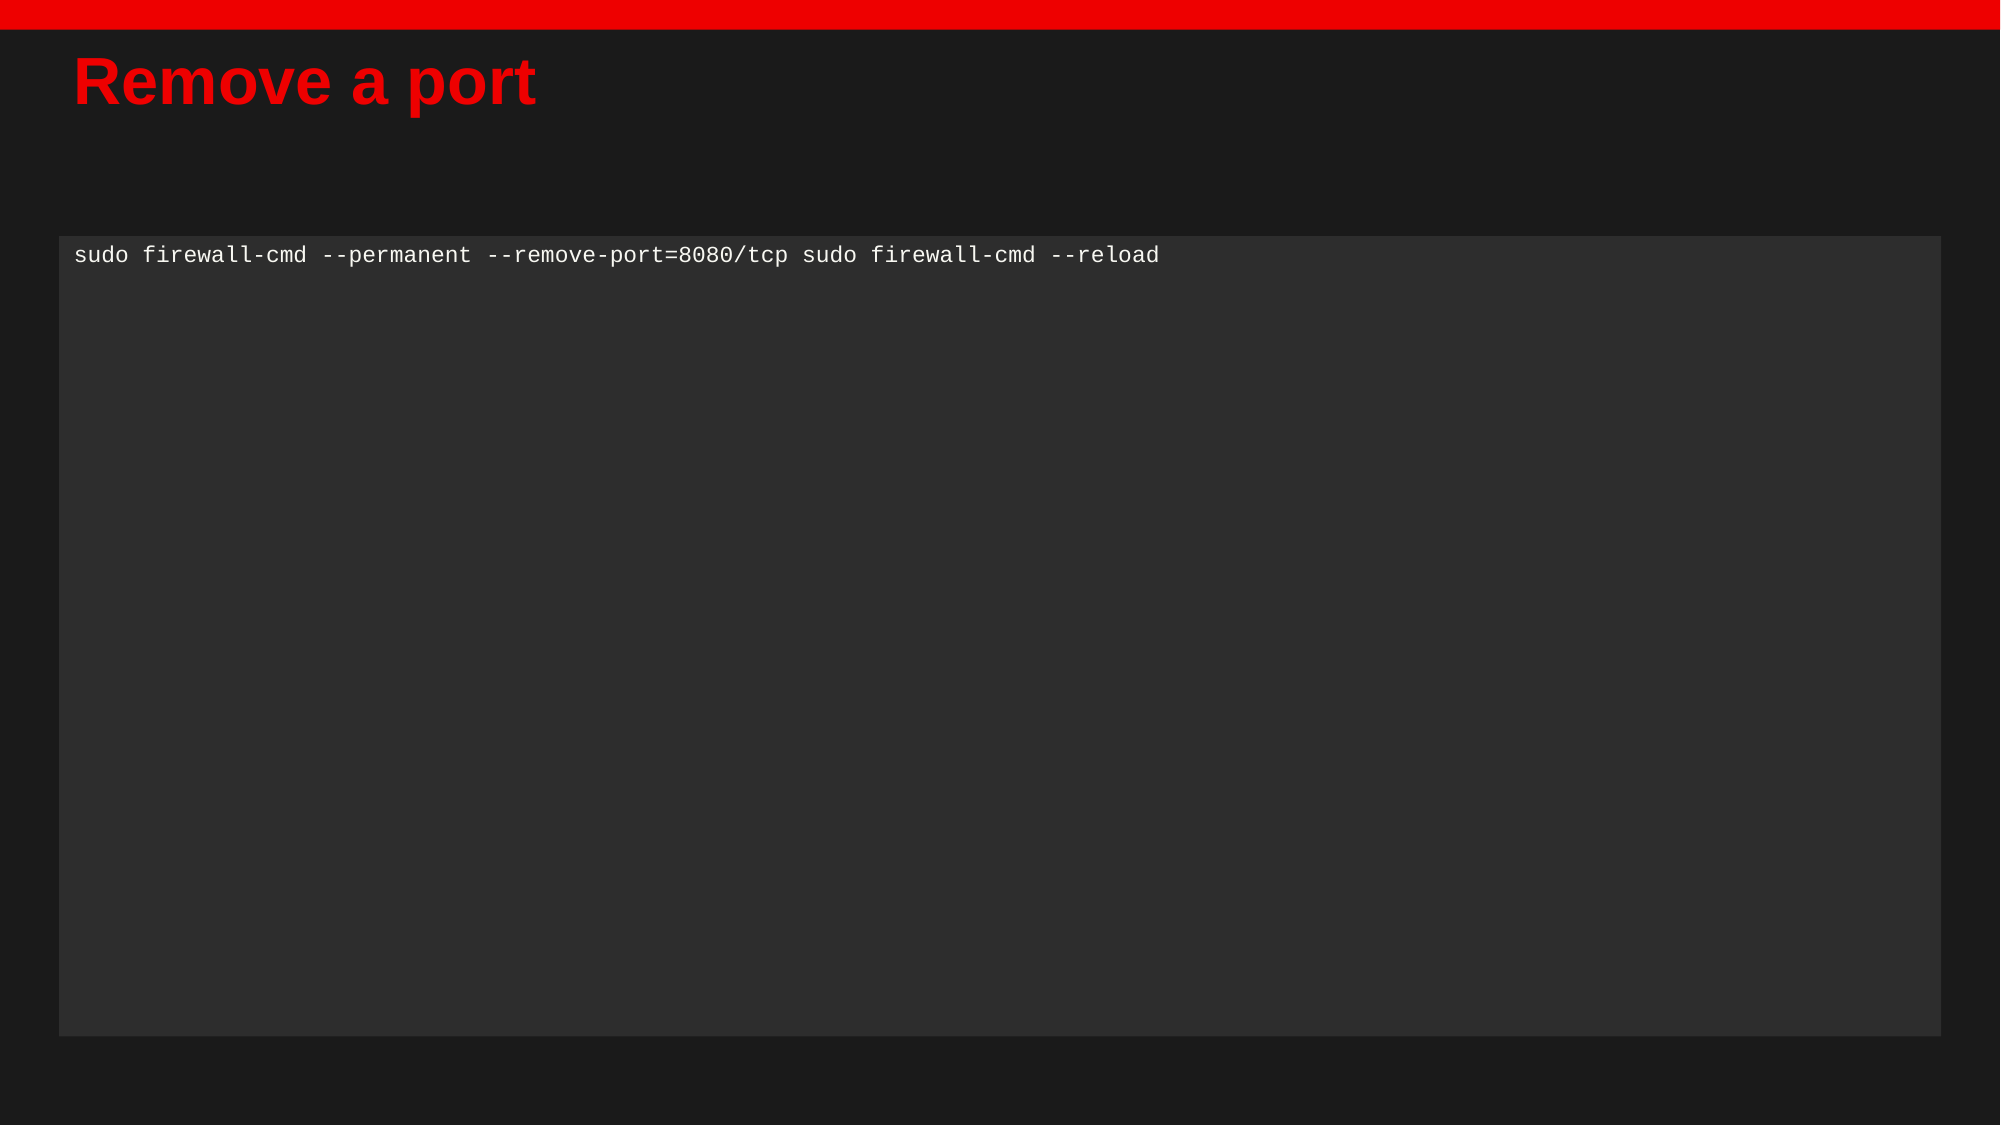

Remove a port
sudo firewall-cmd --permanent --remove-port=8080/tcp sudo firewall-cmd --reload